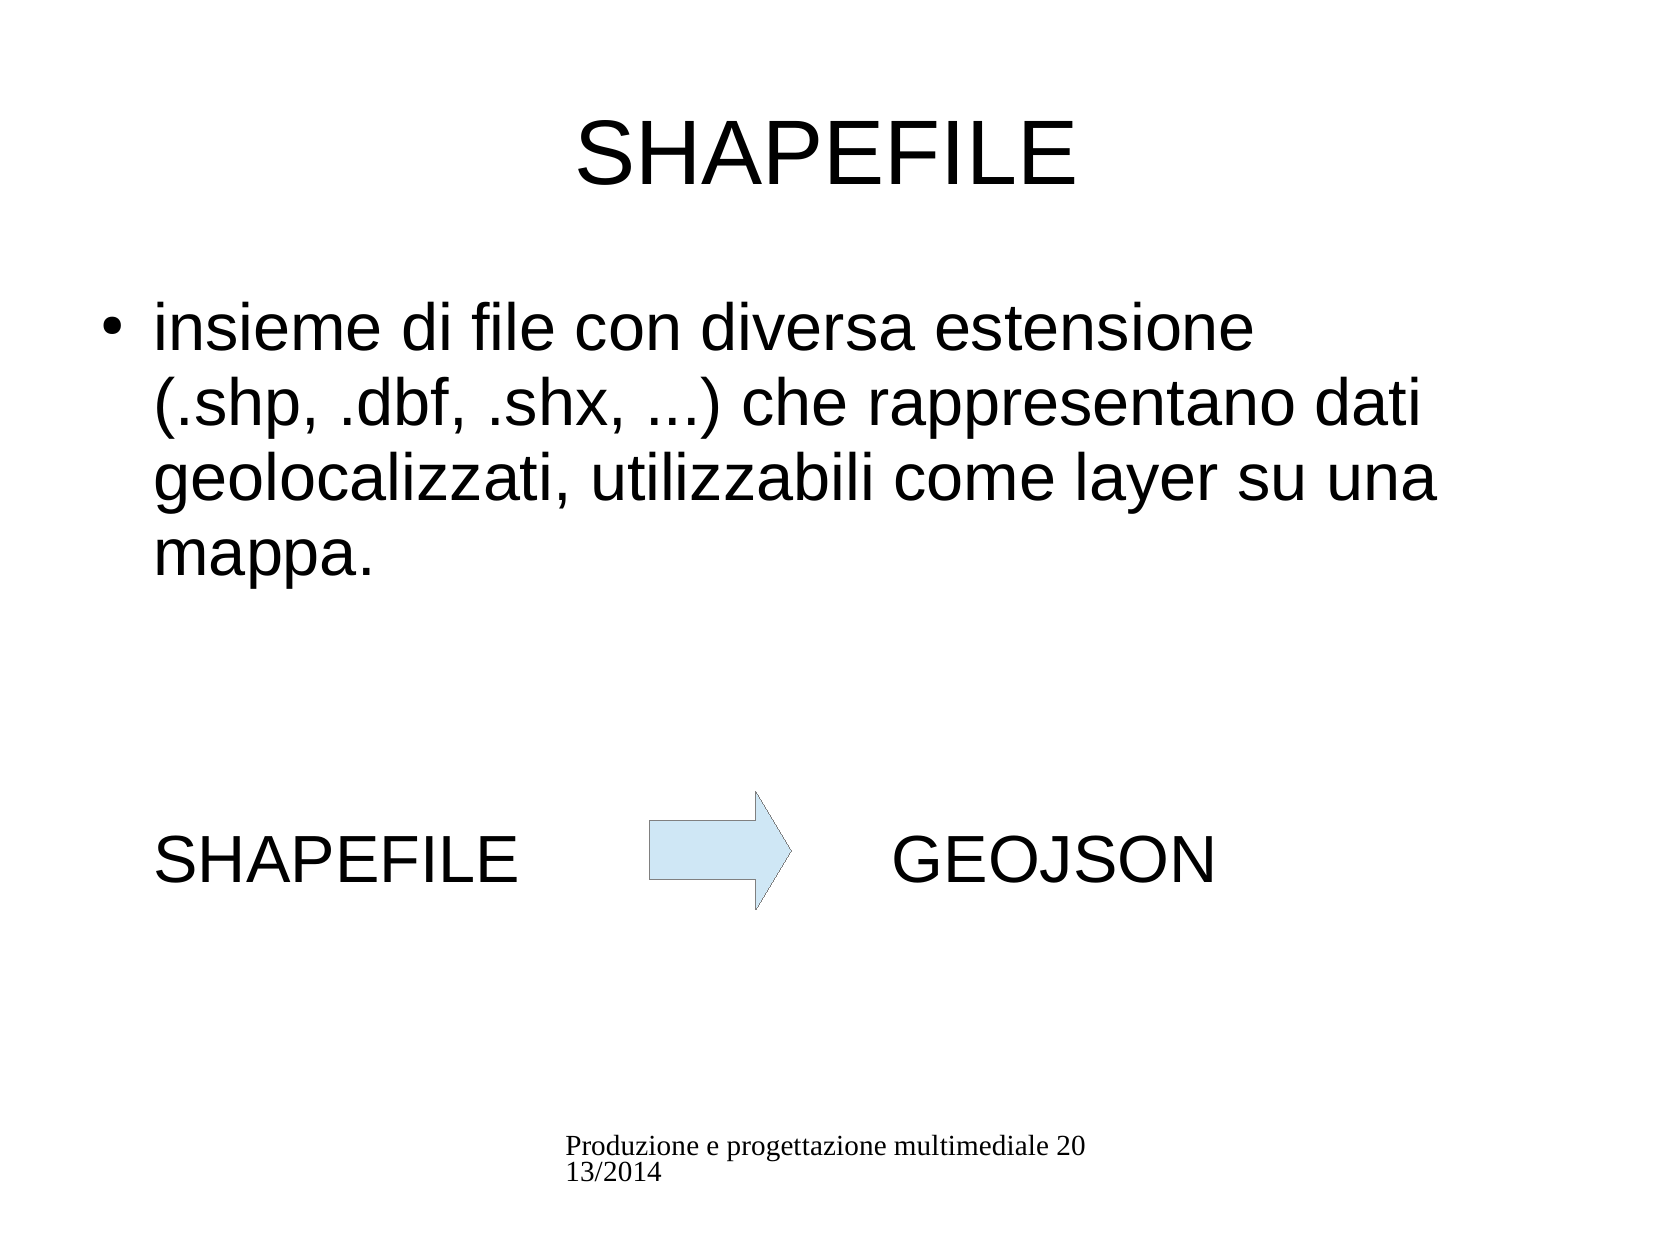

# SHAPEFILE
insieme di file con diversa estensione (.shp, .dbf, .shx, ...) che rappresentano dati geolocalizzati, utilizzabili come layer su una mappa.
SHAPEFILE 					GEOJSON
Produzione e progettazione multimediale 2013/2014